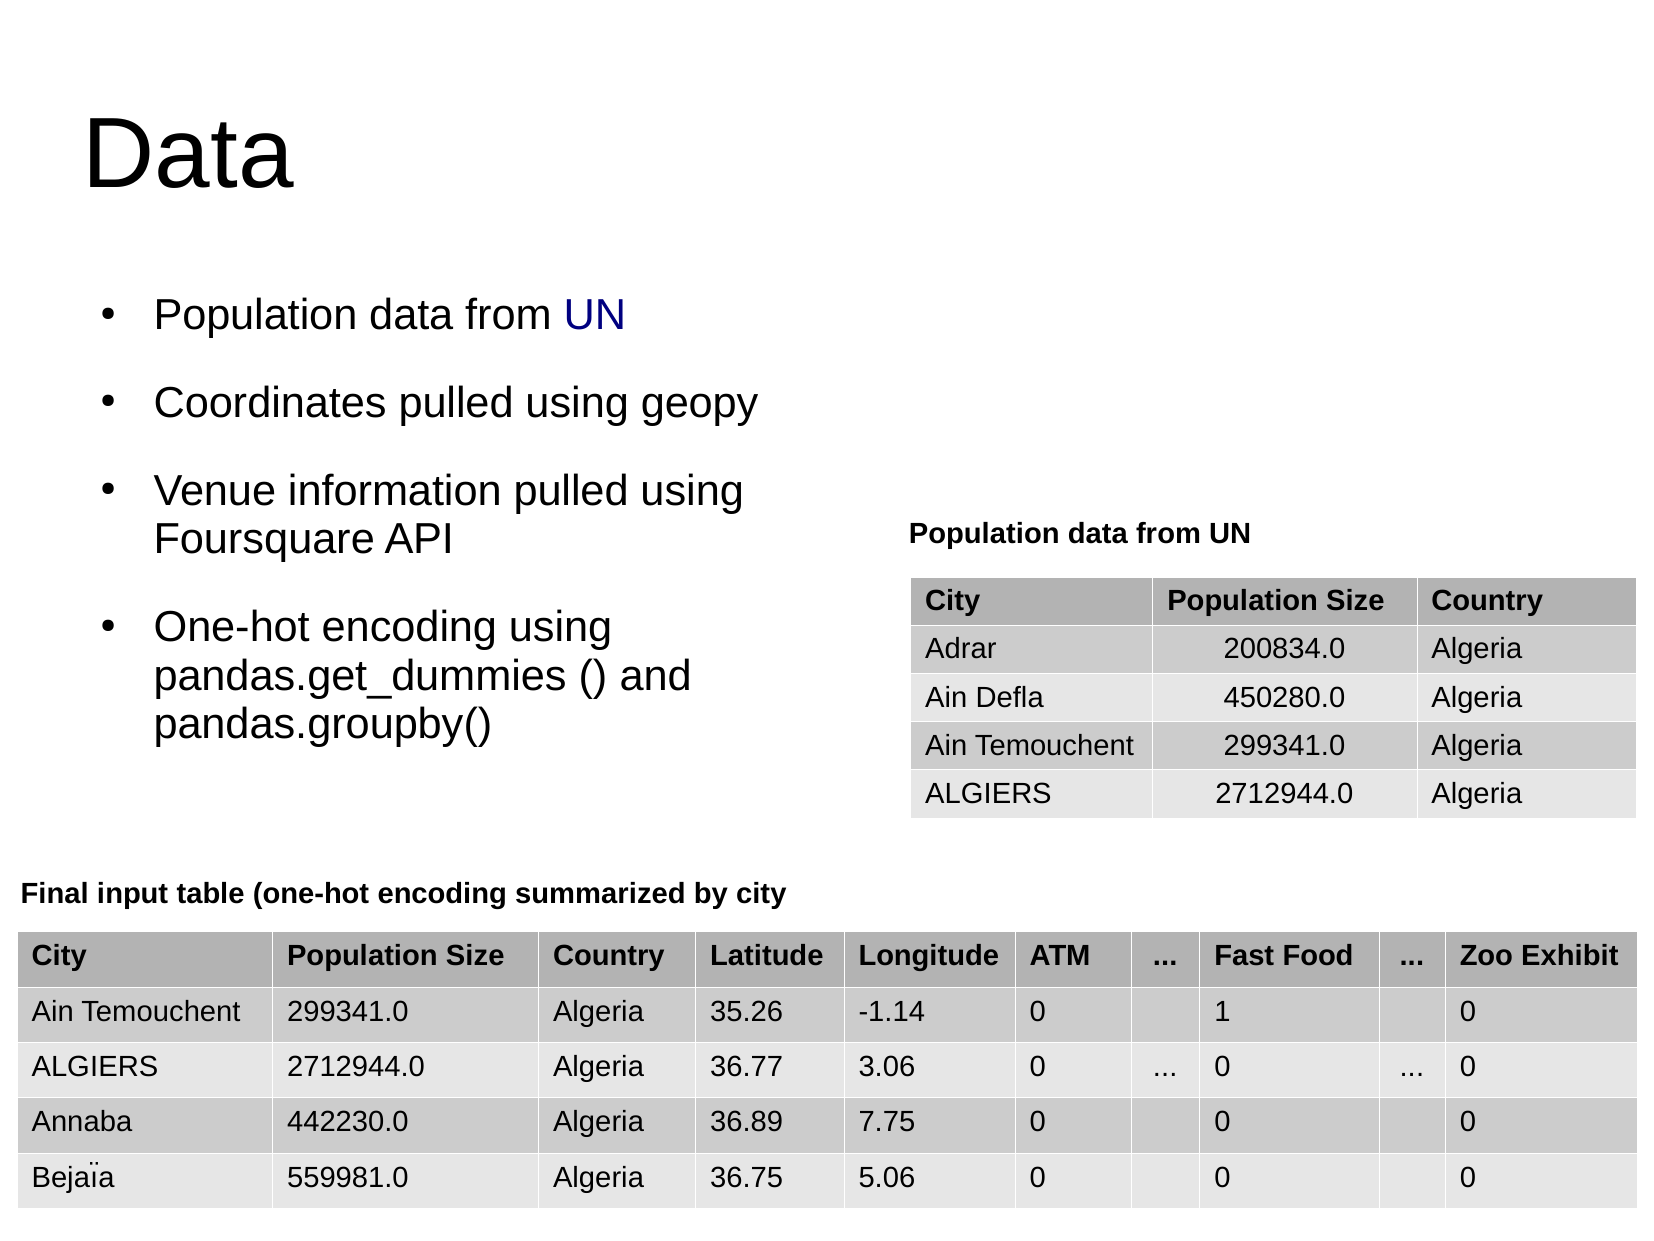

# Data
Population data from UN
Coordinates pulled using geopy
Venue information pulled using Foursquare API
One-hot encoding using pandas.get_dummies () and pandas.groupby()
Population data from UN
| City | Population Size | Country |
| --- | --- | --- |
| Adrar | 200834.0 | Algeria |
| Ain Defla | 450280.0 | Algeria |
| Ain Temouchent | 299341.0 | Algeria |
| ALGIERS | 2712944.0 | Algeria |
Final input table (one-hot encoding summarized by city
| City | Population Size | Country | Latitude | Longitude | ATM | ... | Fast Food | ... | Zoo Exhibit |
| --- | --- | --- | --- | --- | --- | --- | --- | --- | --- |
| Ain Temouchent | 299341.0 | Algeria | 35.26 | -1.14 | 0 | | 1 | | 0 |
| ALGIERS | 2712944.0 | Algeria | 36.77 | 3.06 | 0 | ... | 0 | ... | 0 |
| Annaba | 442230.0 | Algeria | 36.89 | 7.75 | 0 | | 0 | | 0 |
| Bejaı̈a | 559981.0 | Algeria | 36.75 | 5.06 | 0 | | 0 | | 0 |